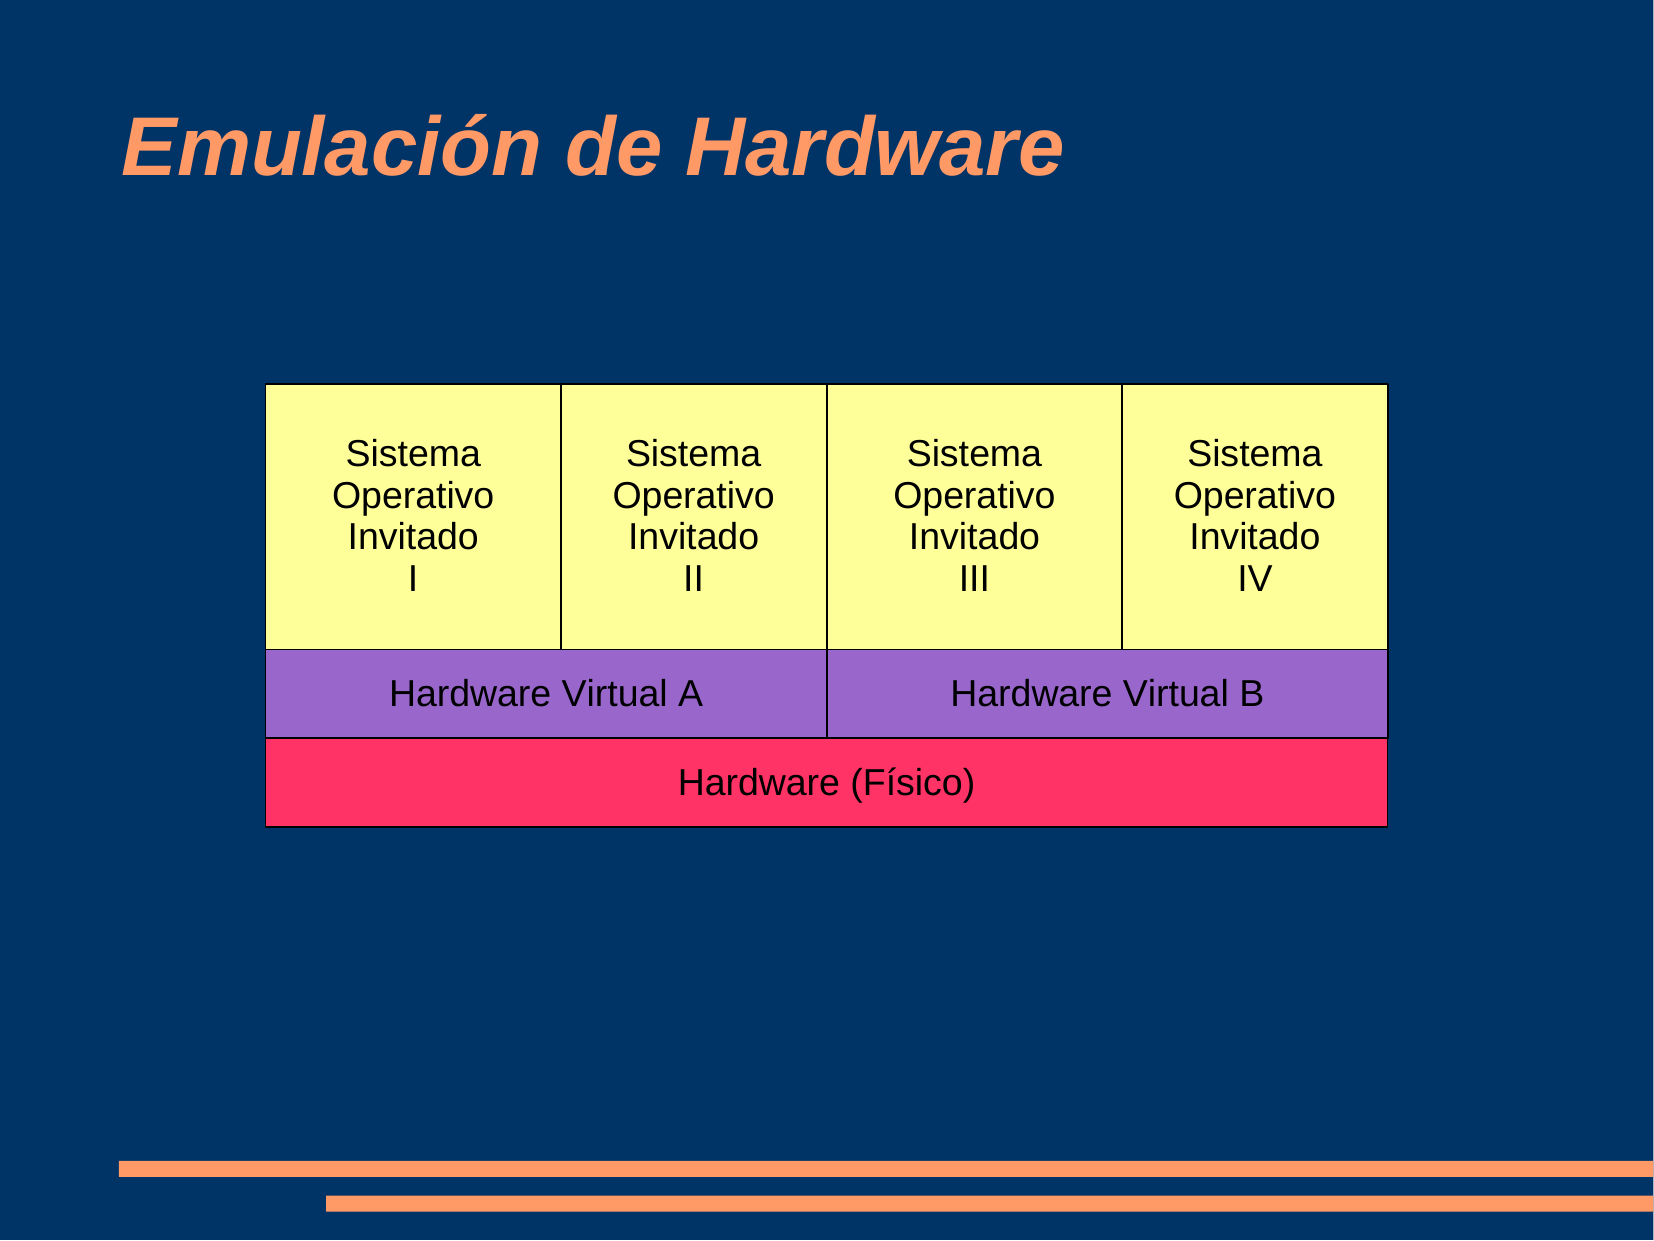

# Emulación de Hardware
Sistema
Operativo
Invitado
I
Sistema
Operativo
Invitado
II
Sistema
Operativo
Invitado
III
Sistema
Operativo
Invitado
IV
Hardware Virtual A
Hardware Virtual B
Hardware (Físico)‏